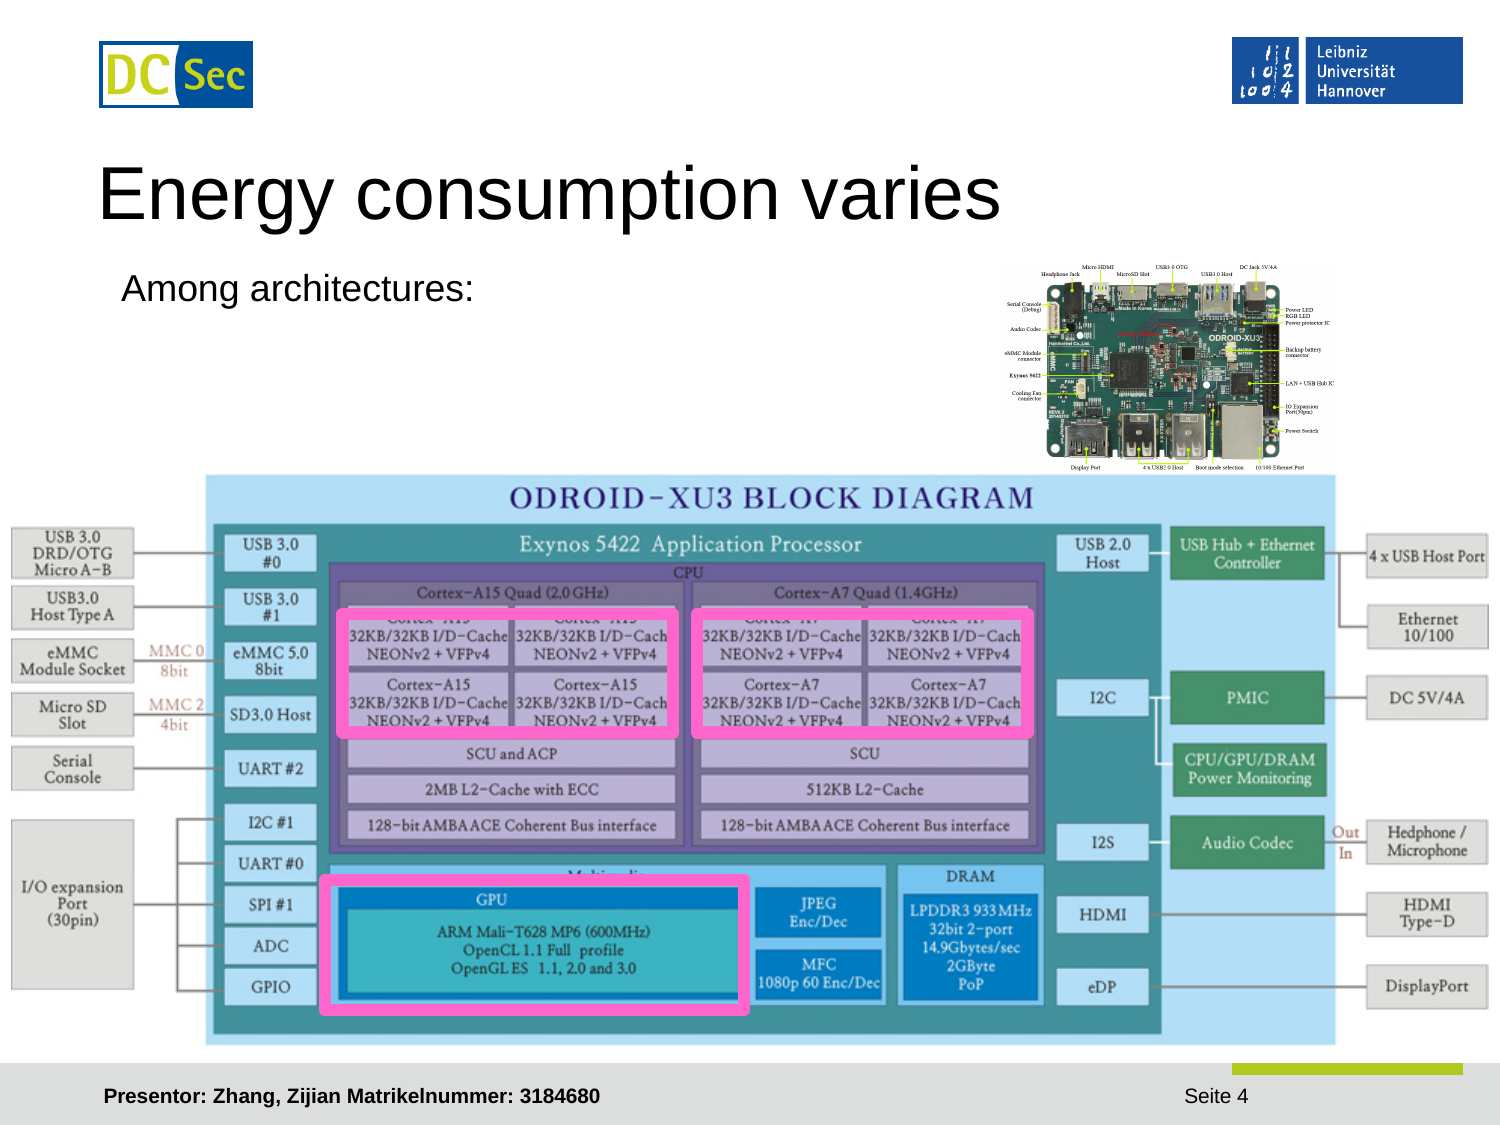

# Energy consumption varies
Among architectures:
Presentor: Zhang, Zijian Matrikelnummer: 3184680